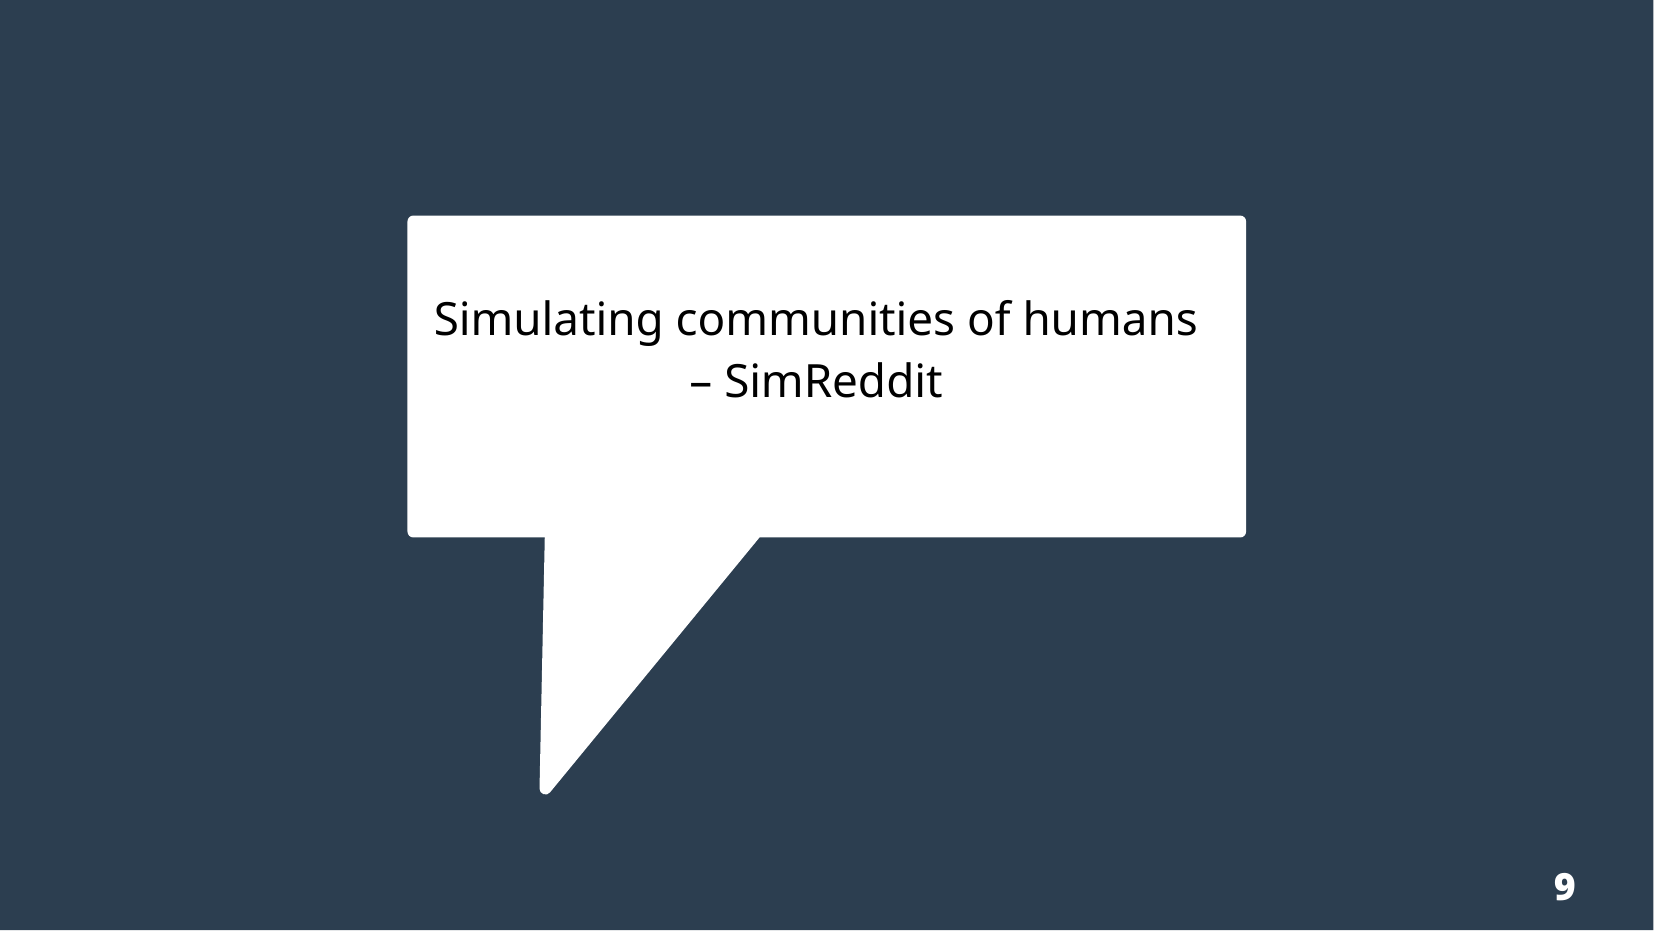

# Simulating communities of humans – SimReddit
9